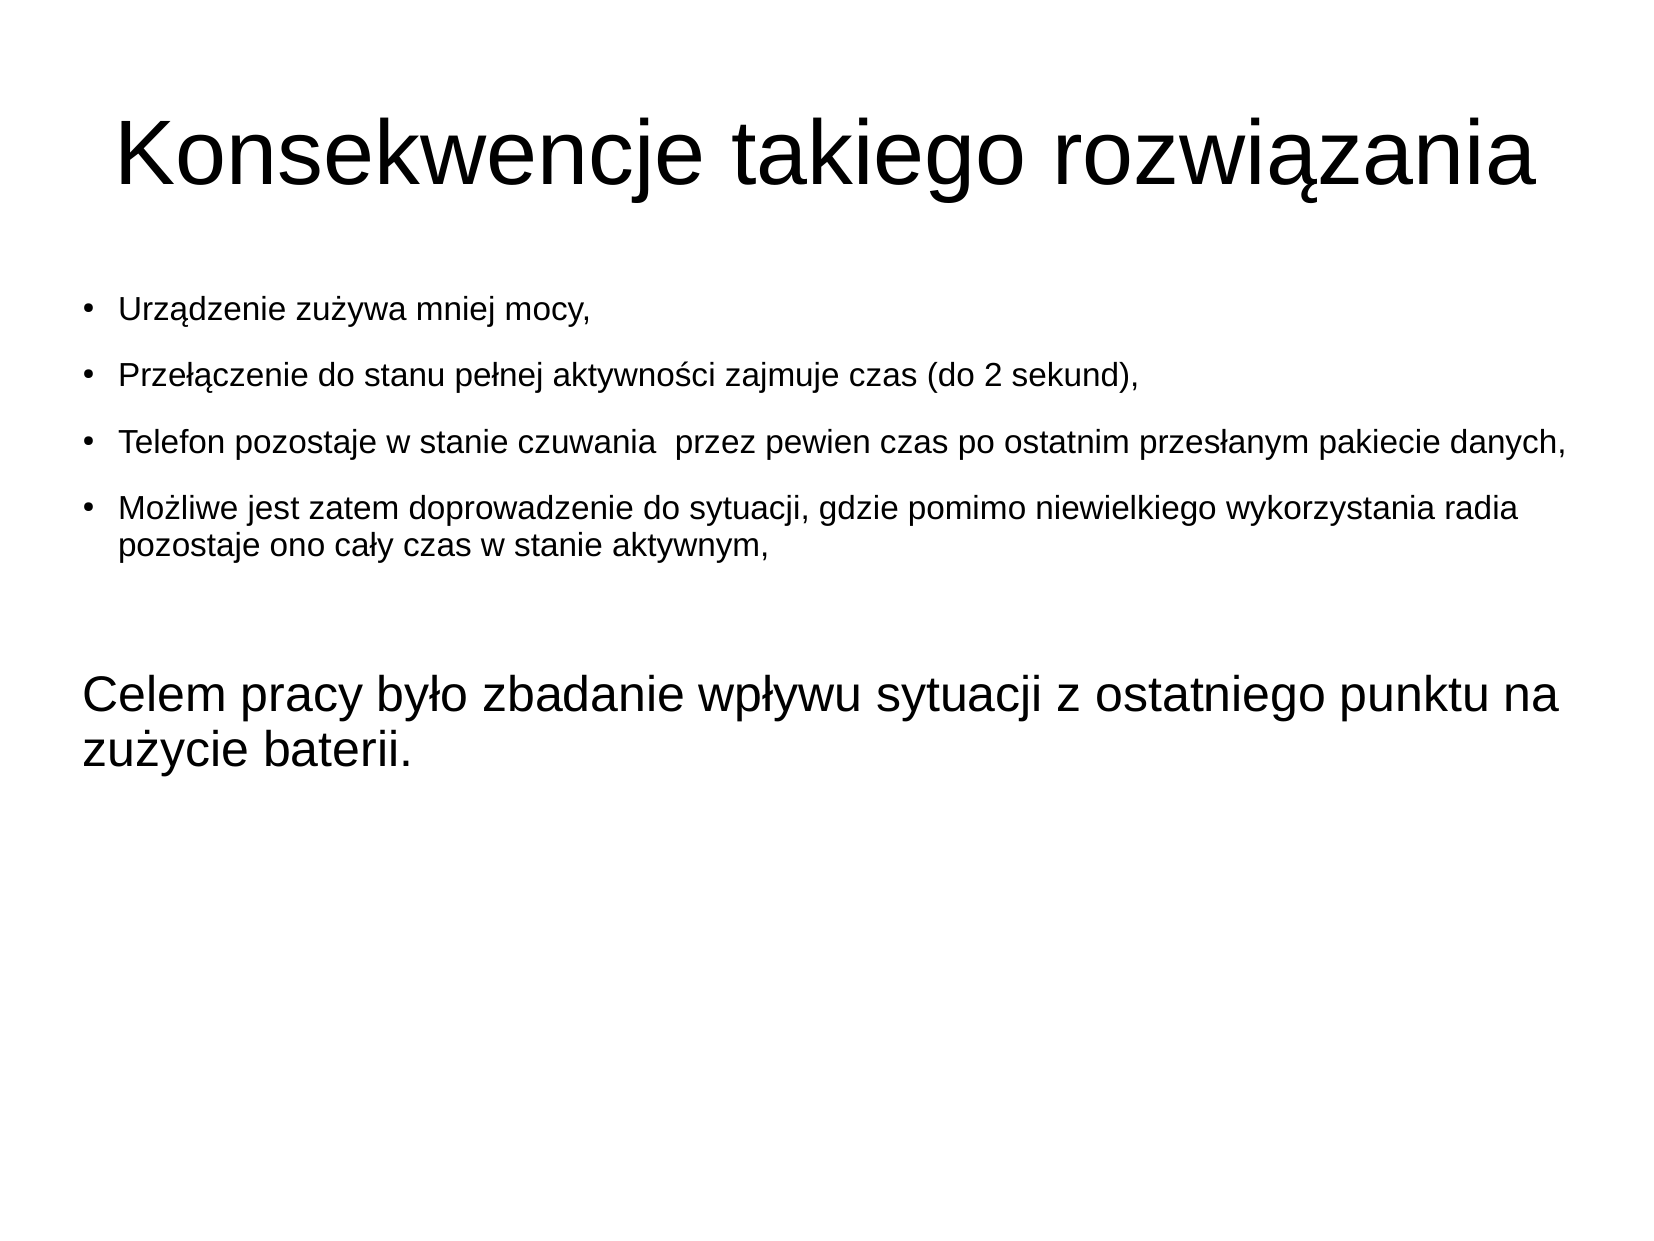

# Konsekwencje takiego rozwiązania
Urządzenie zużywa mniej mocy,
Przełączenie do stanu pełnej aktywności zajmuje czas (do 2 sekund),
Telefon pozostaje w stanie czuwania przez pewien czas po ostatnim przesłanym pakiecie danych,
Możliwe jest zatem doprowadzenie do sytuacji, gdzie pomimo niewielkiego wykorzystania radia pozostaje ono cały czas w stanie aktywnym,
Celem pracy było zbadanie wpływu sytuacji z ostatniego punktu na zużycie baterii.